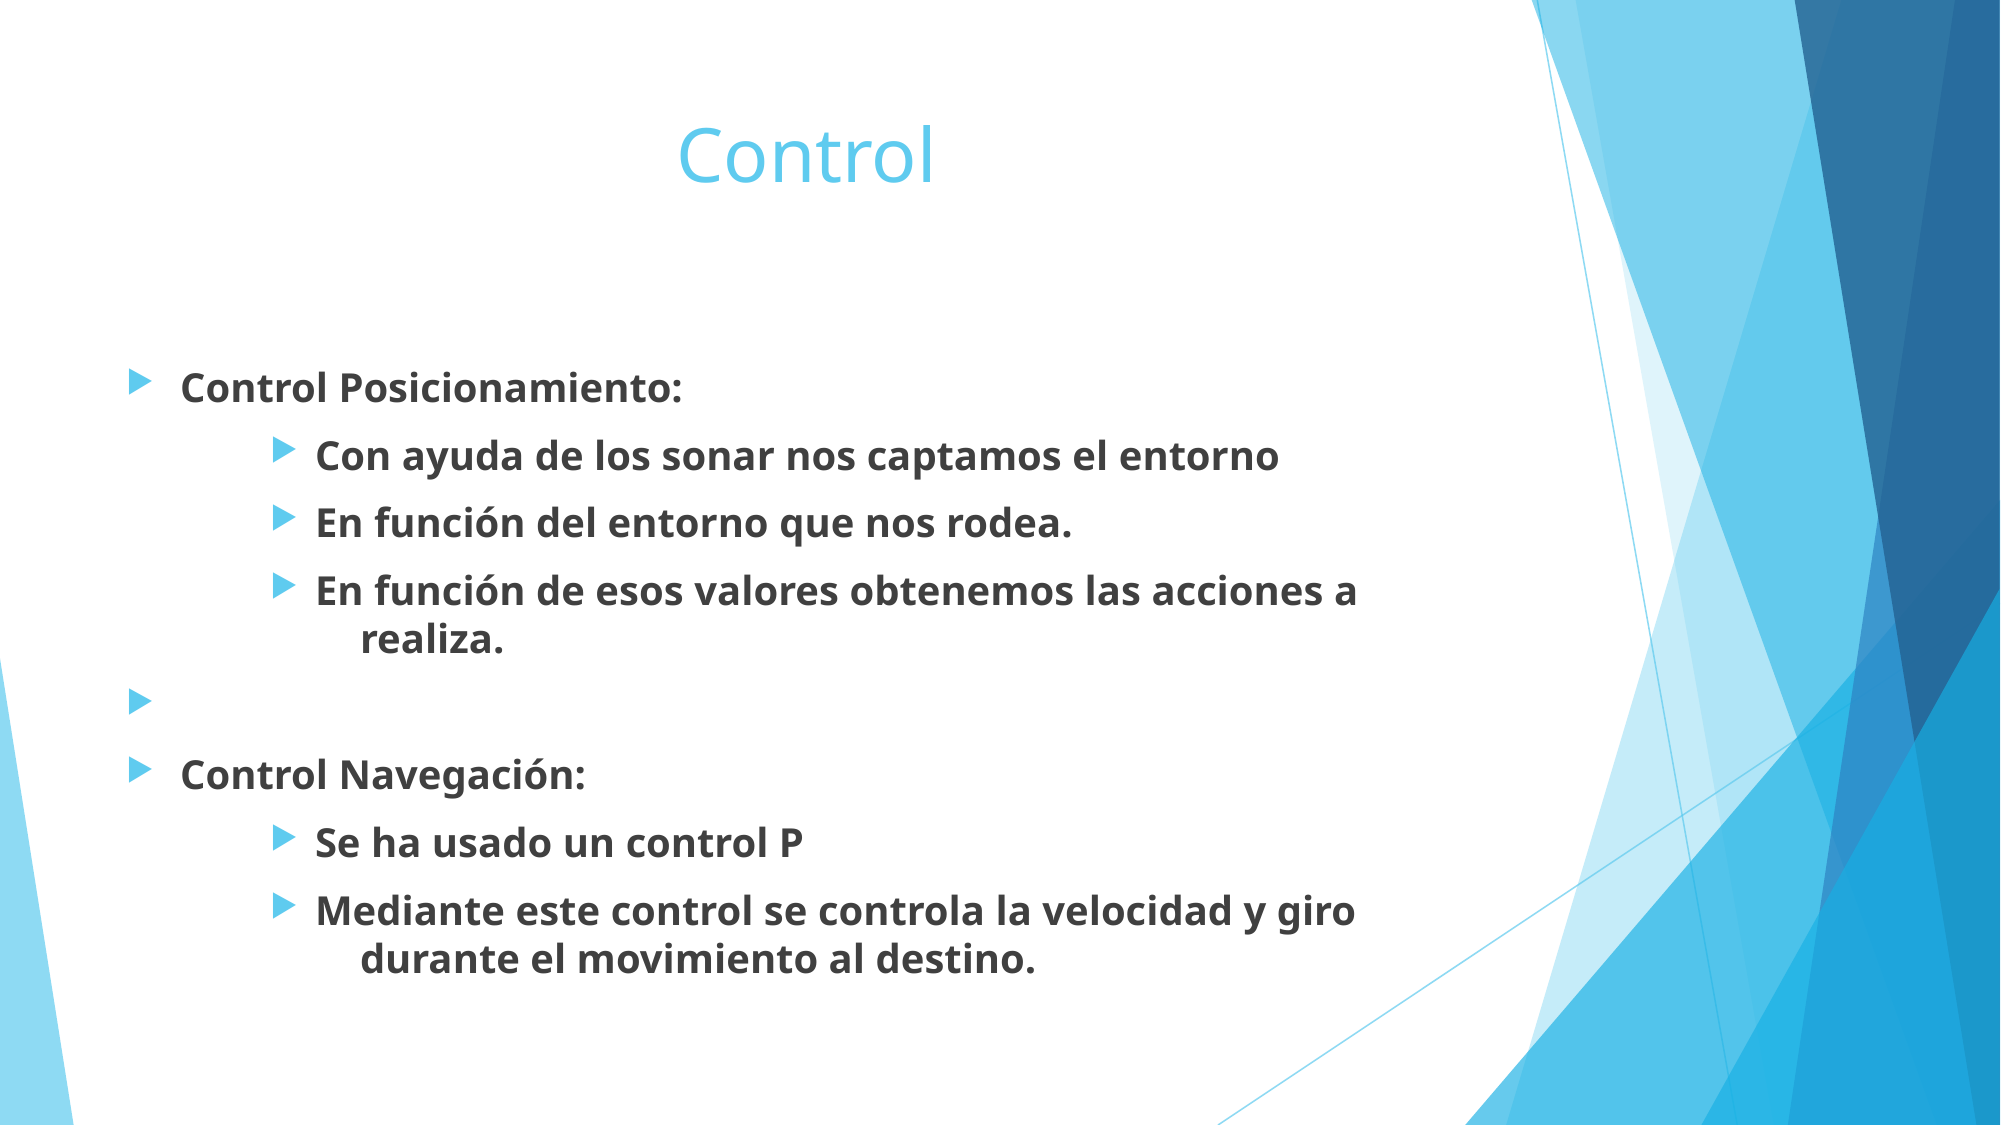

# Control
Control Posicionamiento:
Con ayuda de los sonar nos captamos el entorno
En función del entorno que nos rodea.
En función de esos valores obtenemos las acciones a realiza.
Control Navegación:
Se ha usado un control P
Mediante este control se controla la velocidad y giro durante el movimiento al destino.